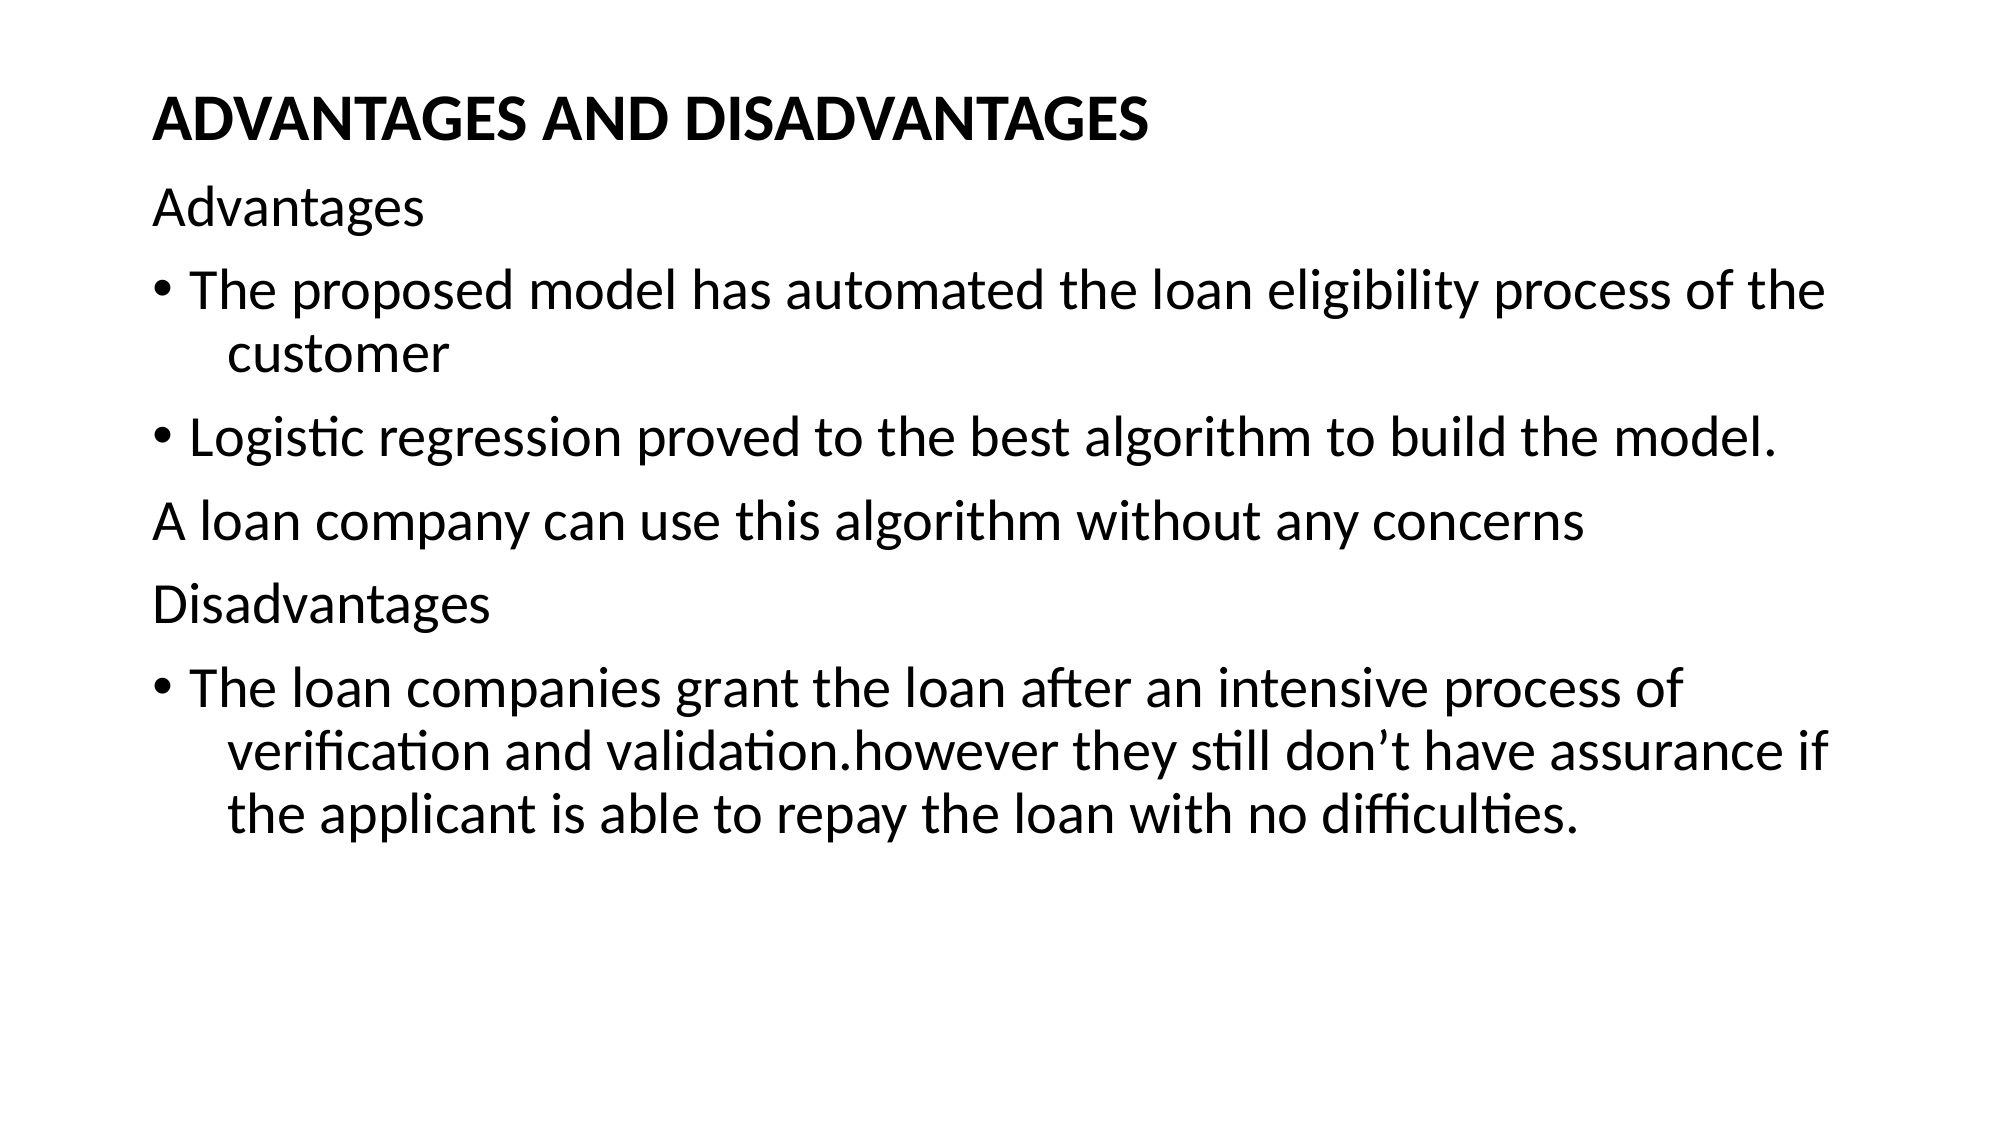

# ADVANTAGES AND DISADVANTAGES
Advantages
The proposed model has automated the loan eligibility process of the customer
Logistic regression proved to the best algorithm to build the model.
A loan company can use this algorithm without any concerns
Disadvantages
The loan companies grant the loan after an intensive process of verification and validation.however they still don’t have assurance if the applicant is able to repay the loan with no difficulties.